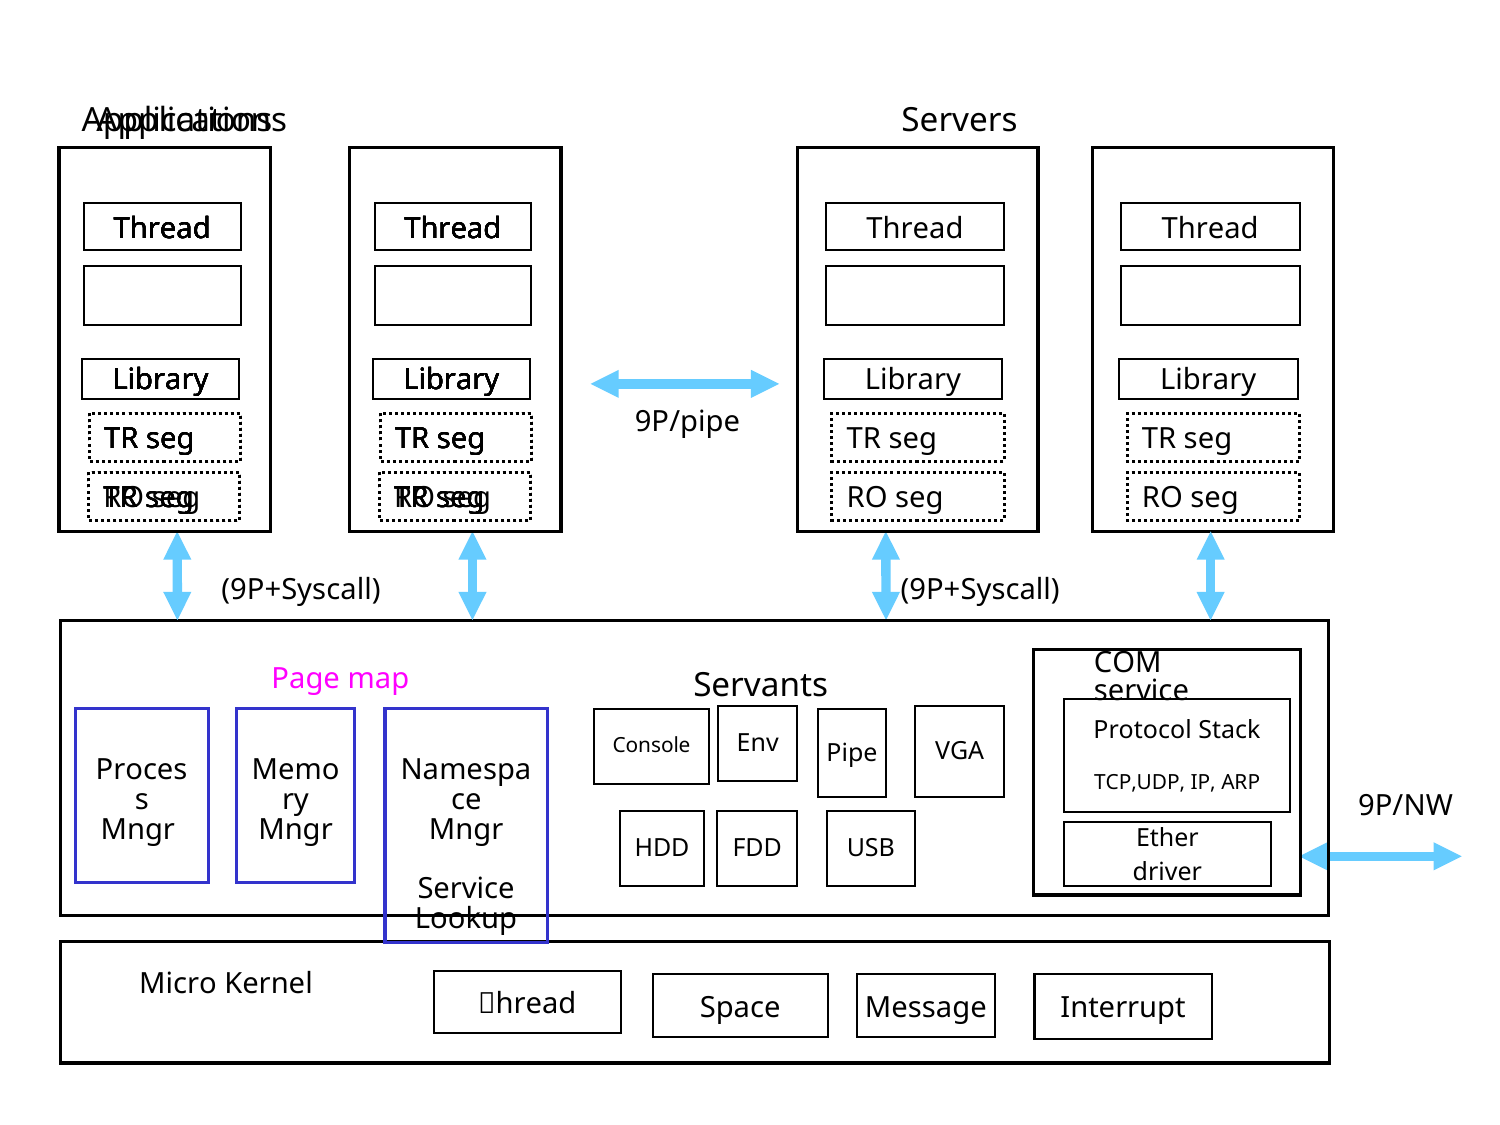

Applications
Applications
Servers
Thread
Thread
Thread
Thread
Thread
Thread
Library
Library
Library
Library
Library
Library
TR seg
TR seg
TR seg
TR seg
TR seg
TR seg
TR seg
TR seg
TR seg
RO seg
Thread
Thread
Thread
Thread
Thread
Thread
Library
Library
Library
Library
Library
Library
TR seg
TR seg
TR seg
TR seg
TR seg
TR seg
TR seg
TR seg
TR seg
RO seg
Thread
Library
TR seg
RO seg
Thread
Library
TR seg
RO seg
9P/pipe
(9P+Syscall)
(9P+Syscall)
COM service
Page map
Servants
Protocol Stack
TCP,UDP, IP, ARP
Env
VGA
Process
Mngr
Memory
Mngr
Namespace
Mngr
Service
Lookup
Console
Pipe
9P/NW
HDD
FDD
USB
Ether
driver
Micro Kernel
Ｔhread
Space
Message
Interrupt